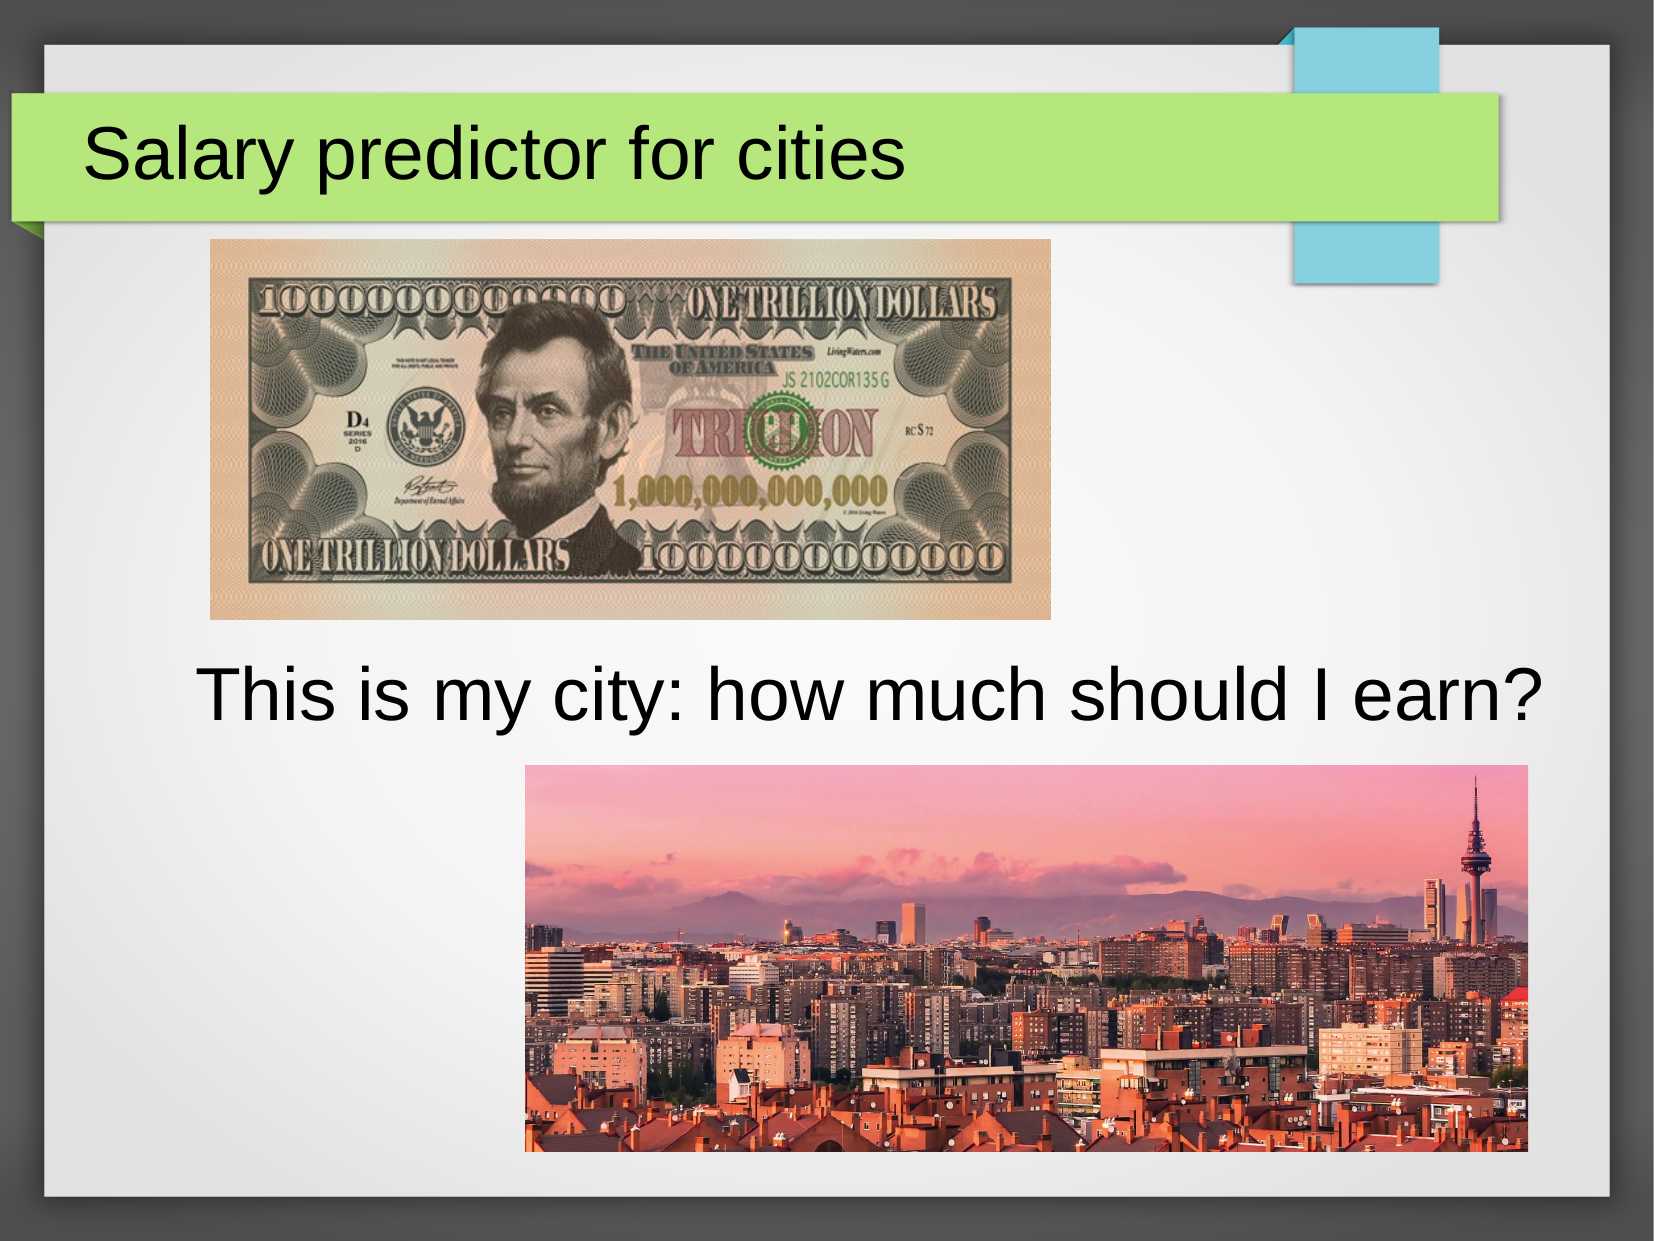

# Salary predictor for cities
This is my city: how much should I earn?